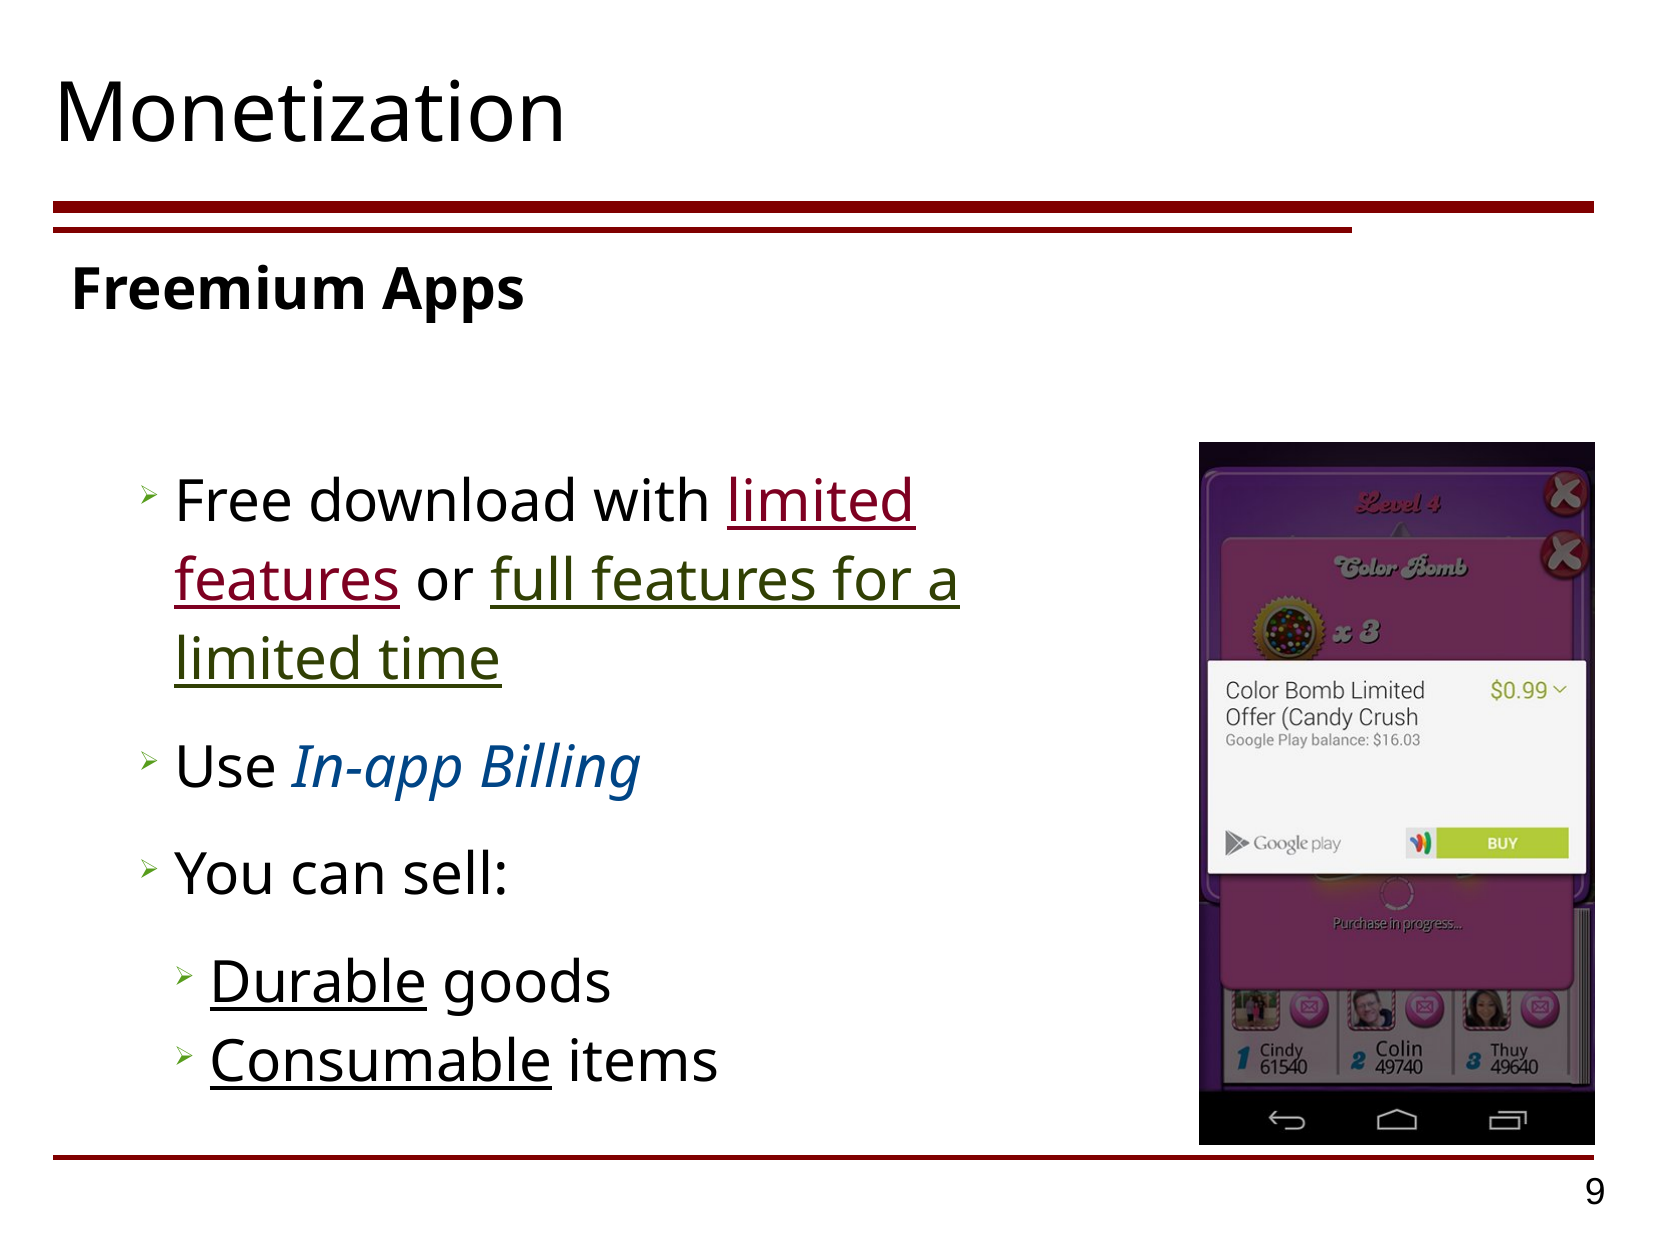

# Monetization
Freemium Apps
Free download with limited features or full features for a limited time
Use In-app Billing
You can sell:
Durable goods
Consumable items